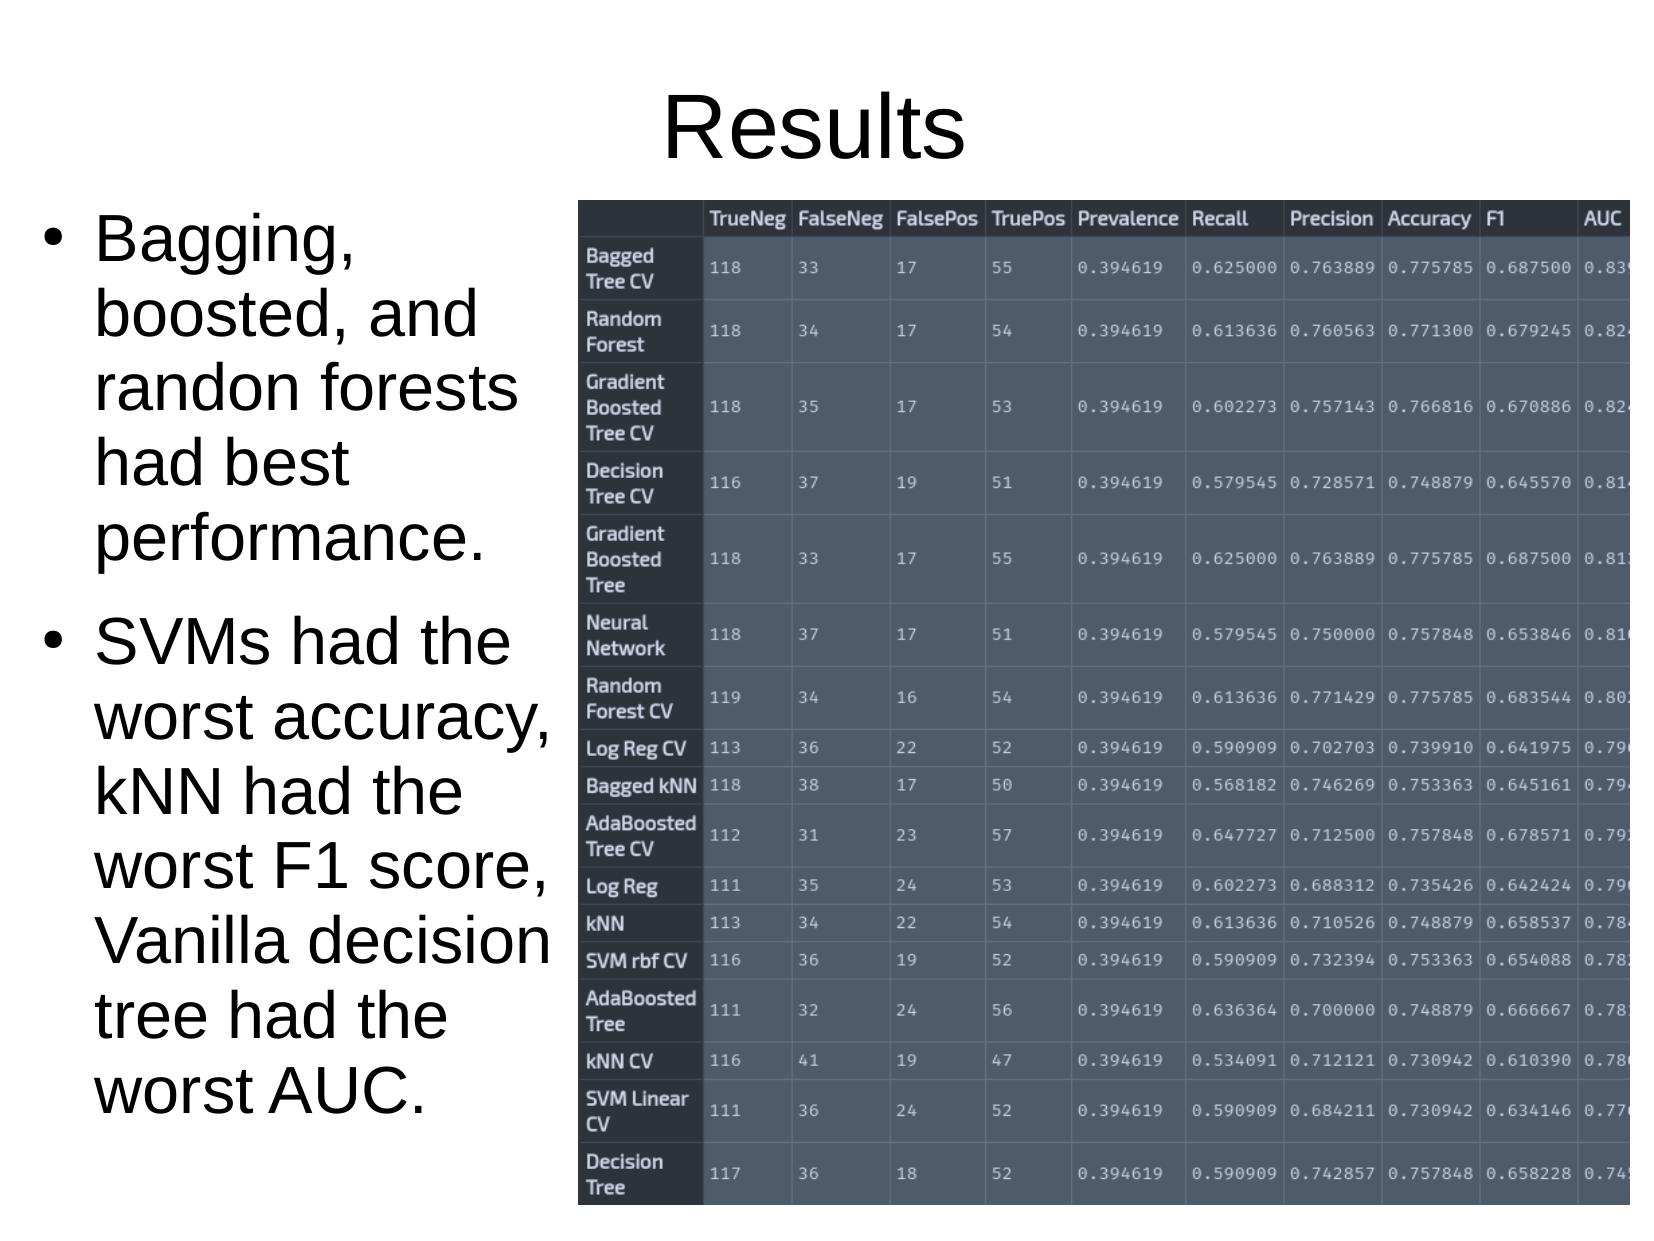

# Results
Bagging, boosted, and randon forests had best performance.
SVMs had the worst accuracy, kNN had the worst F1 score, Vanilla decision tree had the worst AUC.